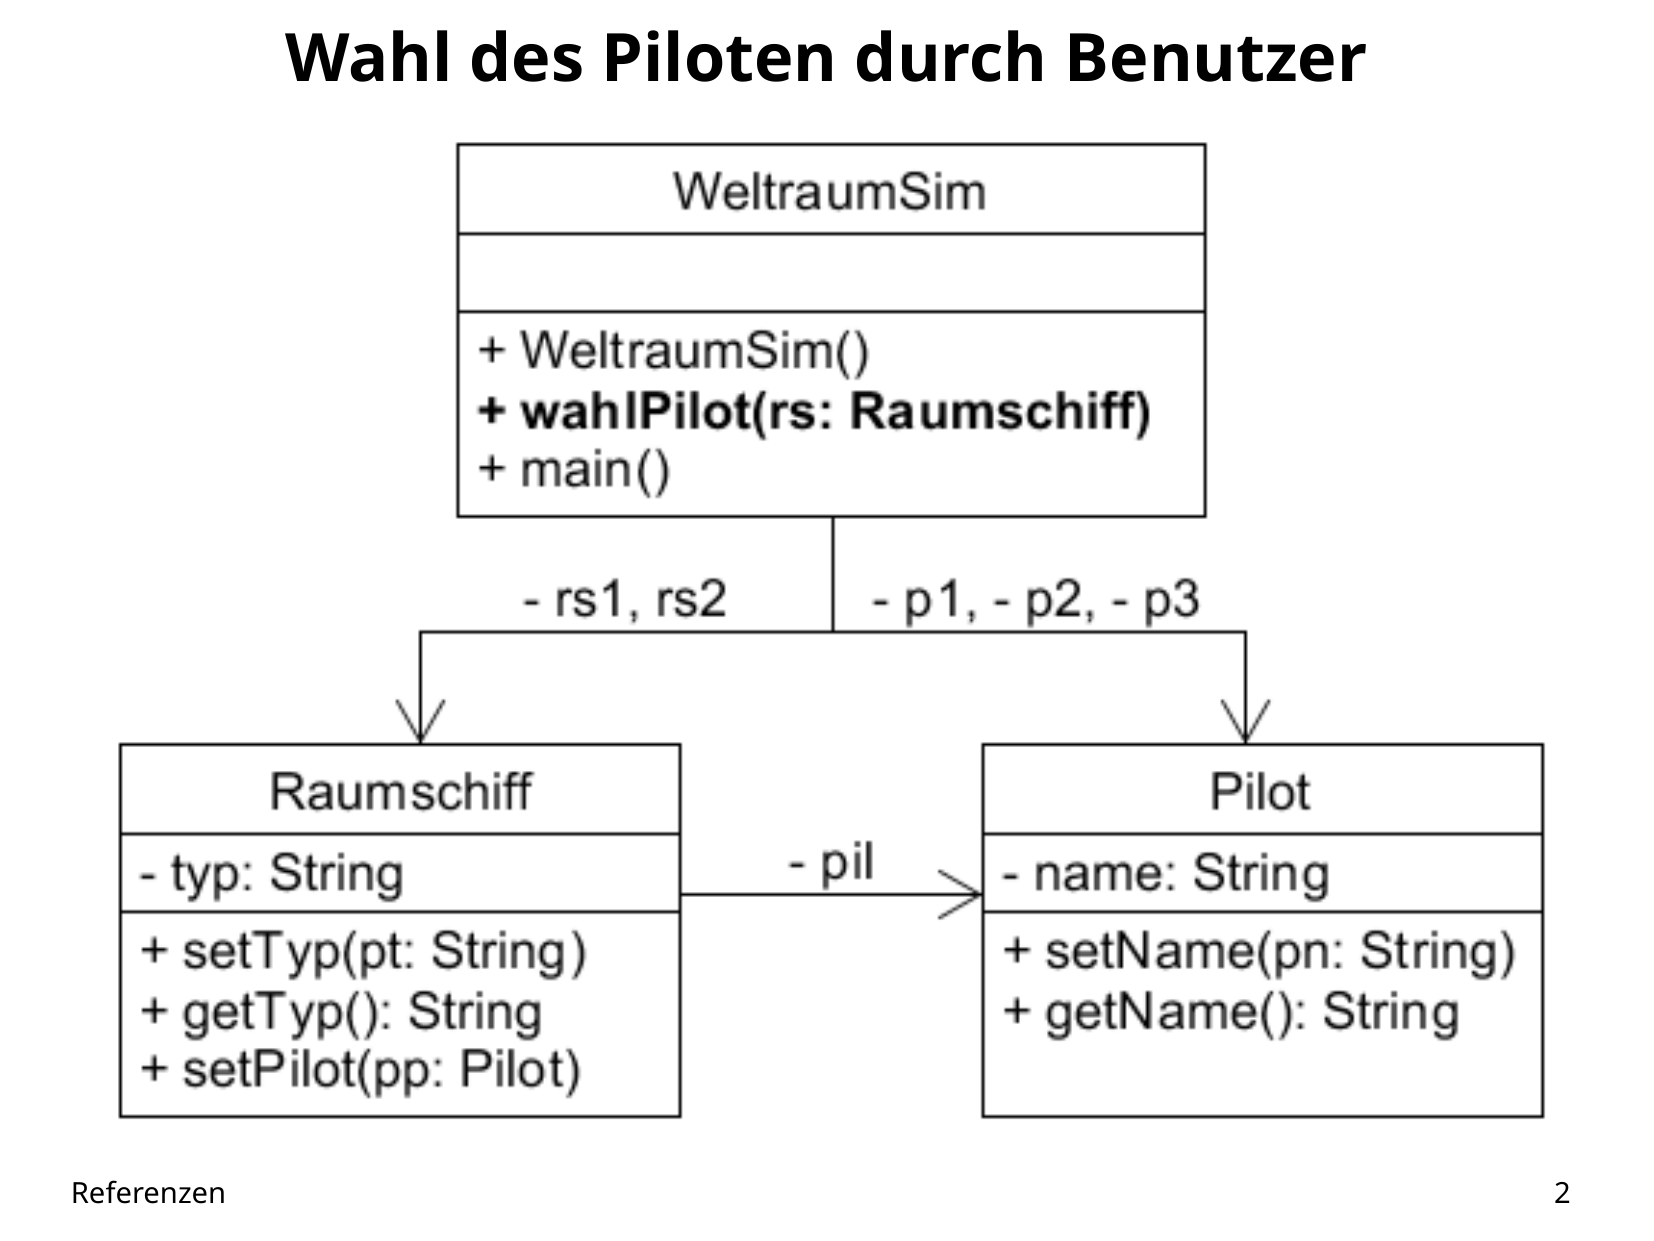

# Wahl des Piloten durch Benutzer
Referenzen
2